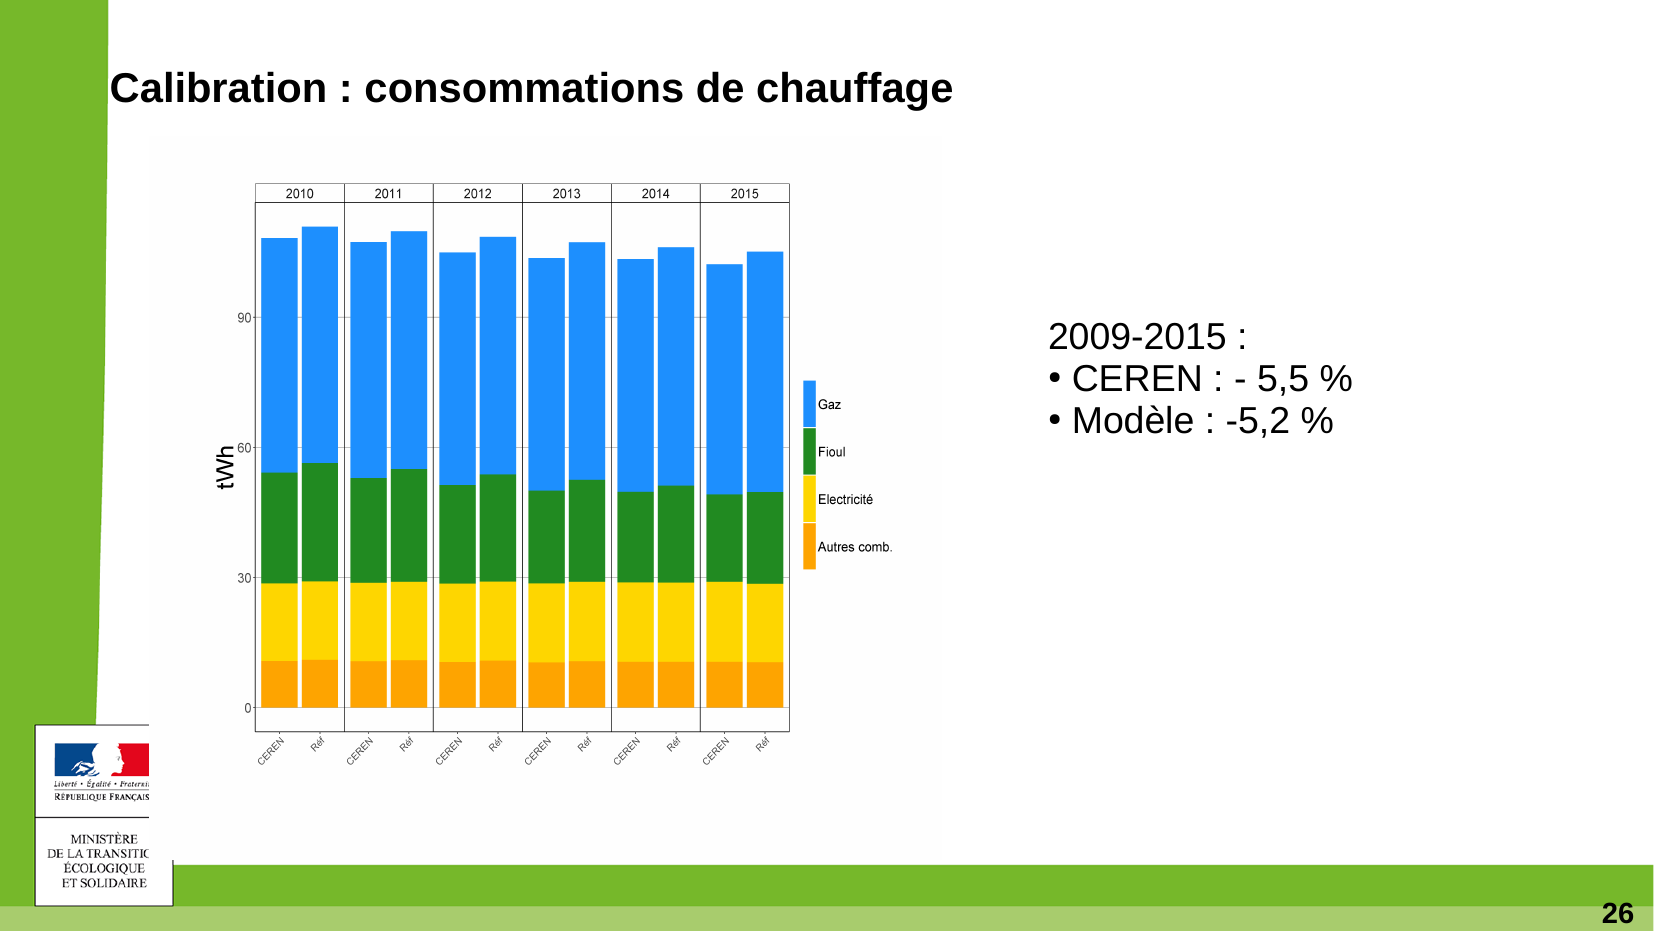

# Calibration : consommations de chauffage
2009-2015 :
 CEREN : - 5,5 %
 Modèle : -5,2 %